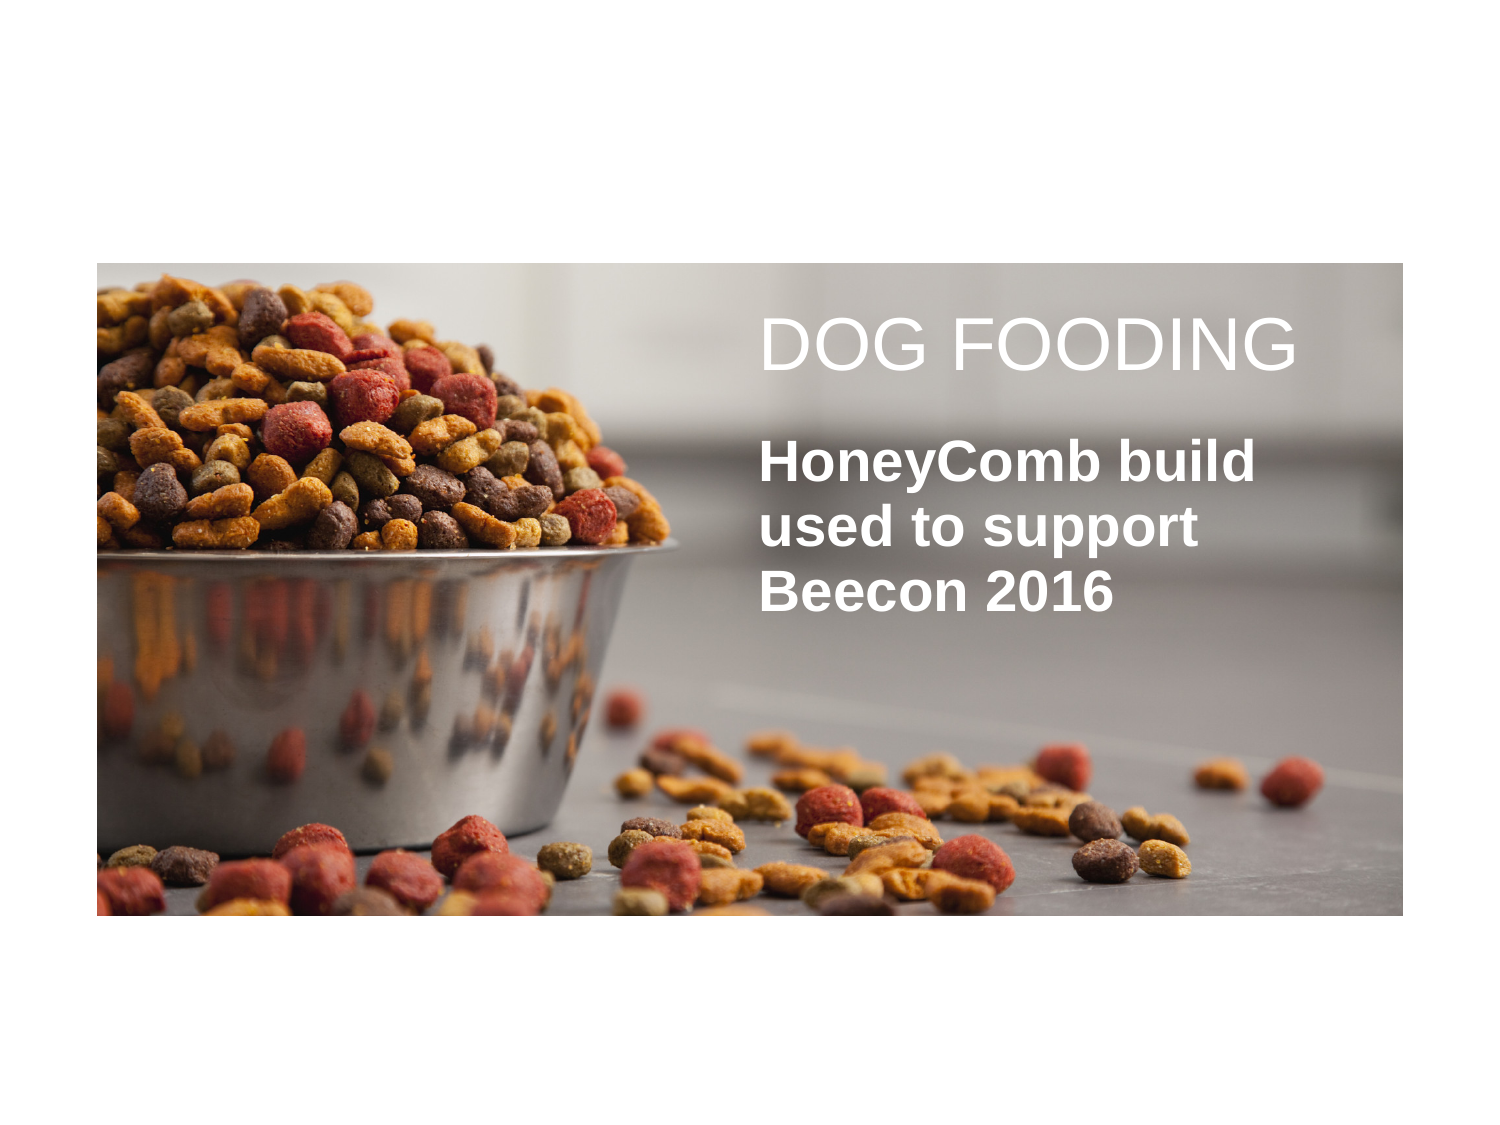

DOG FOODING
HoneyComb build used to support
Beecon 2016
#